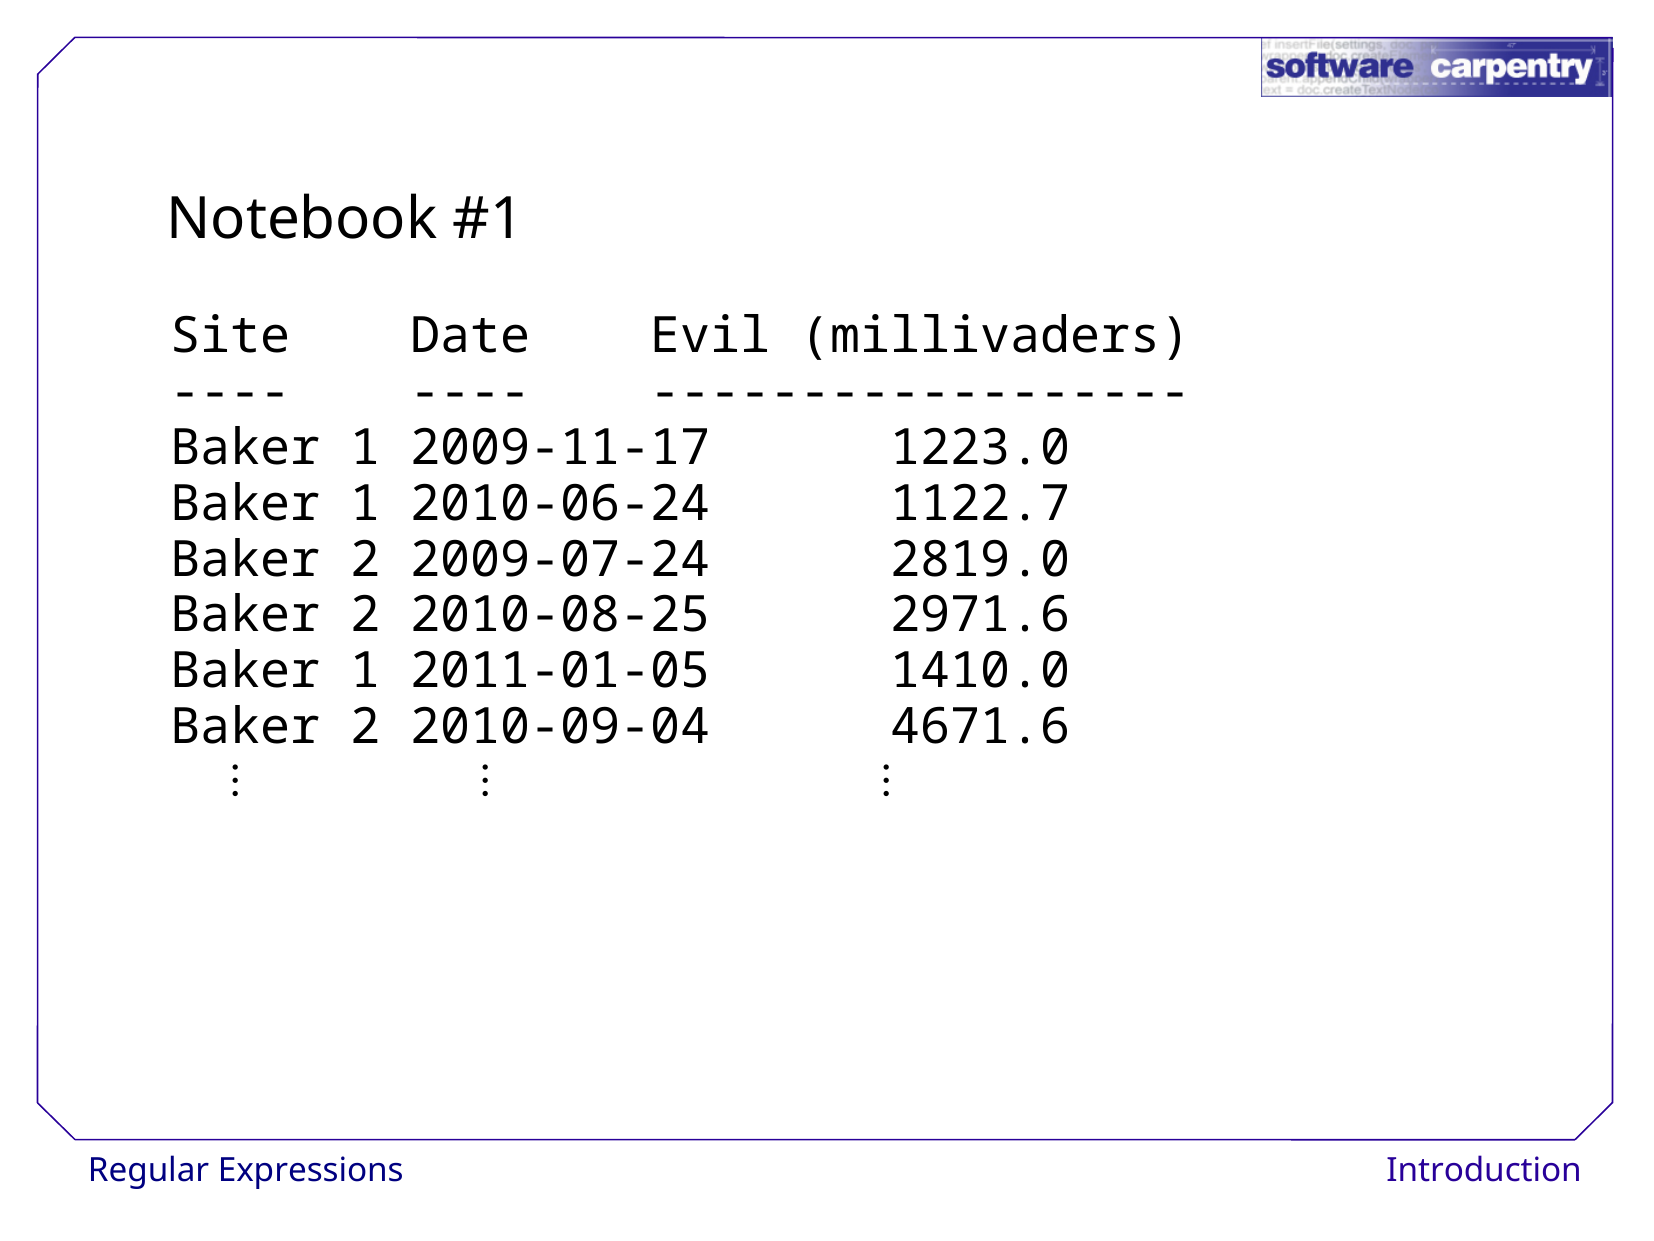

Notebook #1
Site Date Evil (millivaders)
---- ---- ------------------
Baker 1 2009-11-17 1223.0
Baker 1 2010-06-24 1122.7
Baker 2 2009-07-24 2819.0
Baker 2 2010-08-25 2971.6
Baker 1 2011-01-05 1410.0
Baker 2 2010-09-04 4671.6
 ⋮ ⋮ ⋮